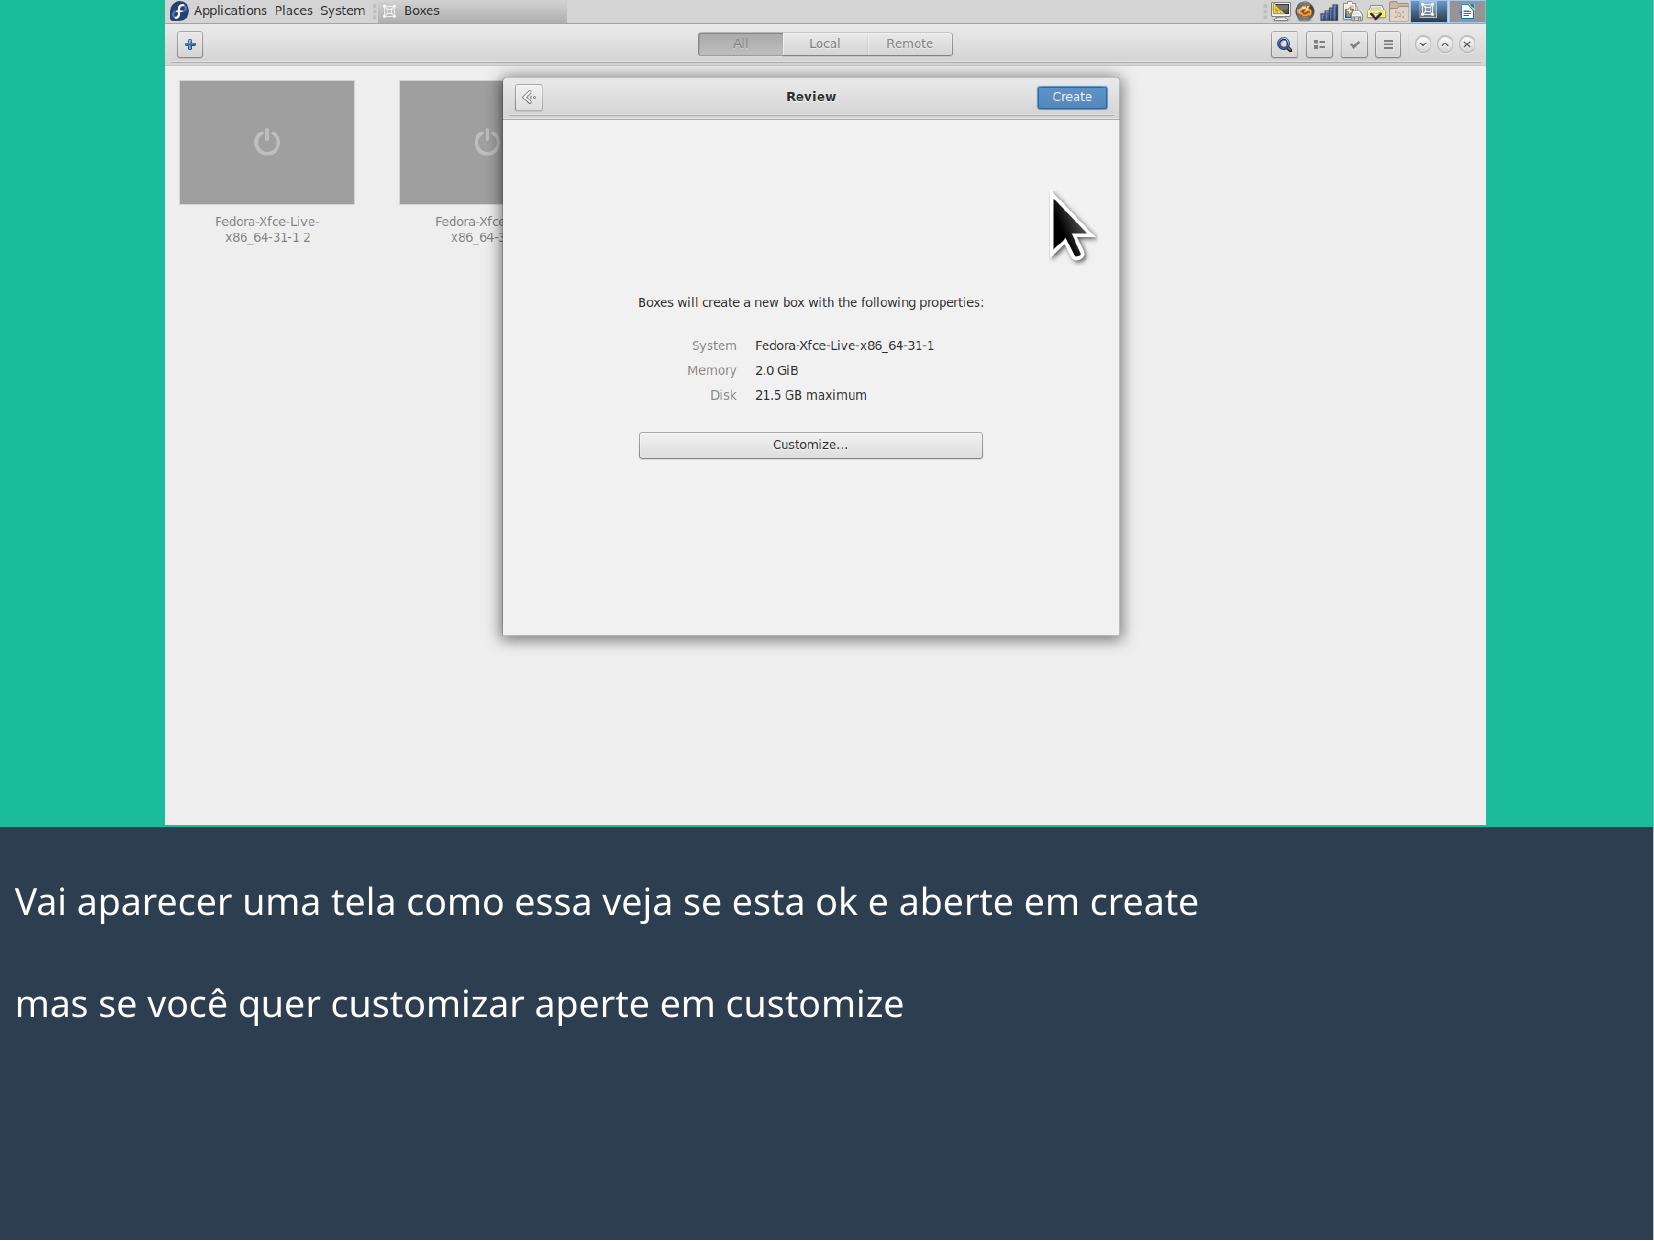

Vai aparecer uma tela como essa veja se esta ok e aberte em create
mas se você quer customizar aperte em customize